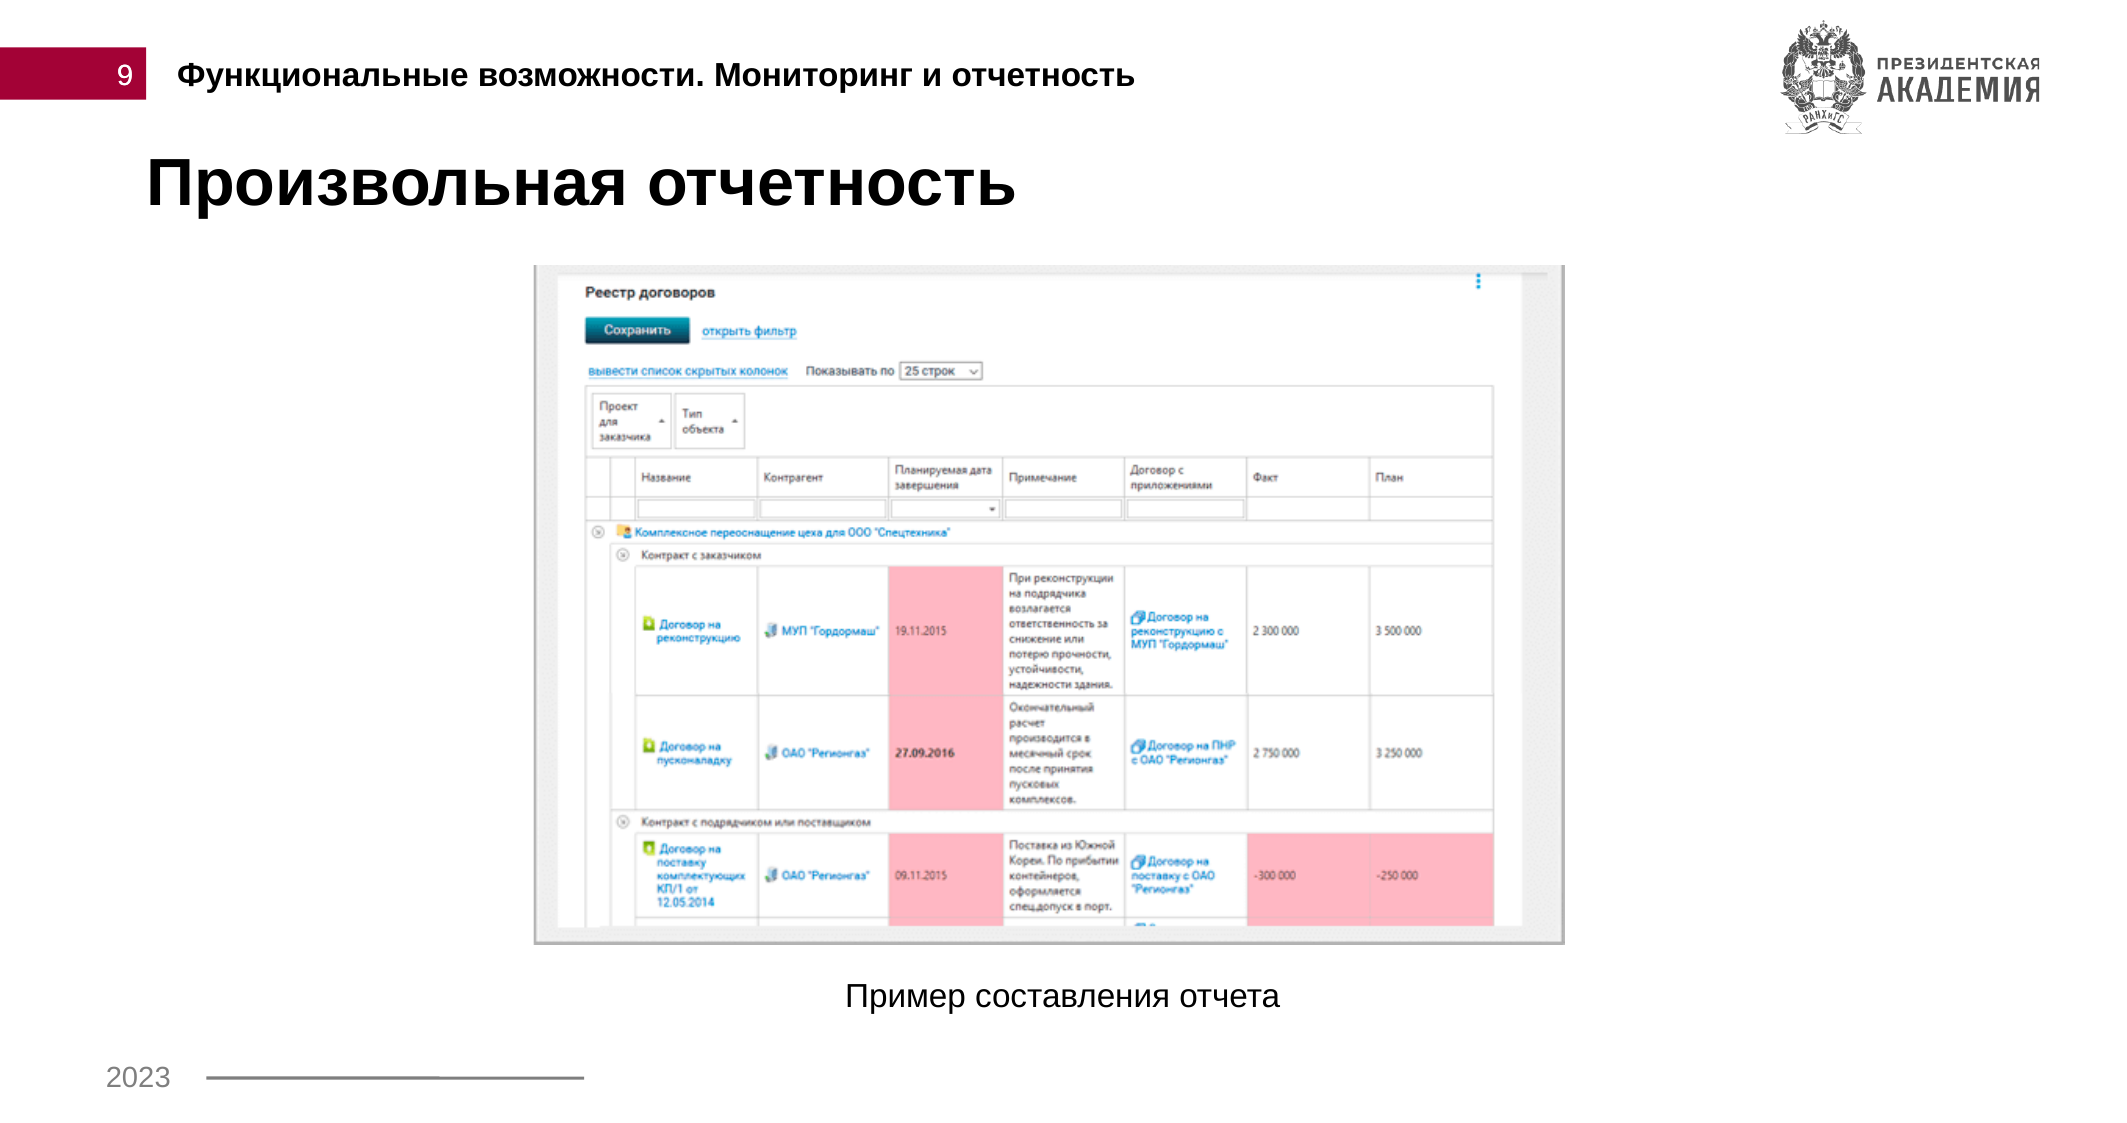

Функциональные возможности. Мониторинг и отчетность
# Произвольная отчетность
Пример составления отчета